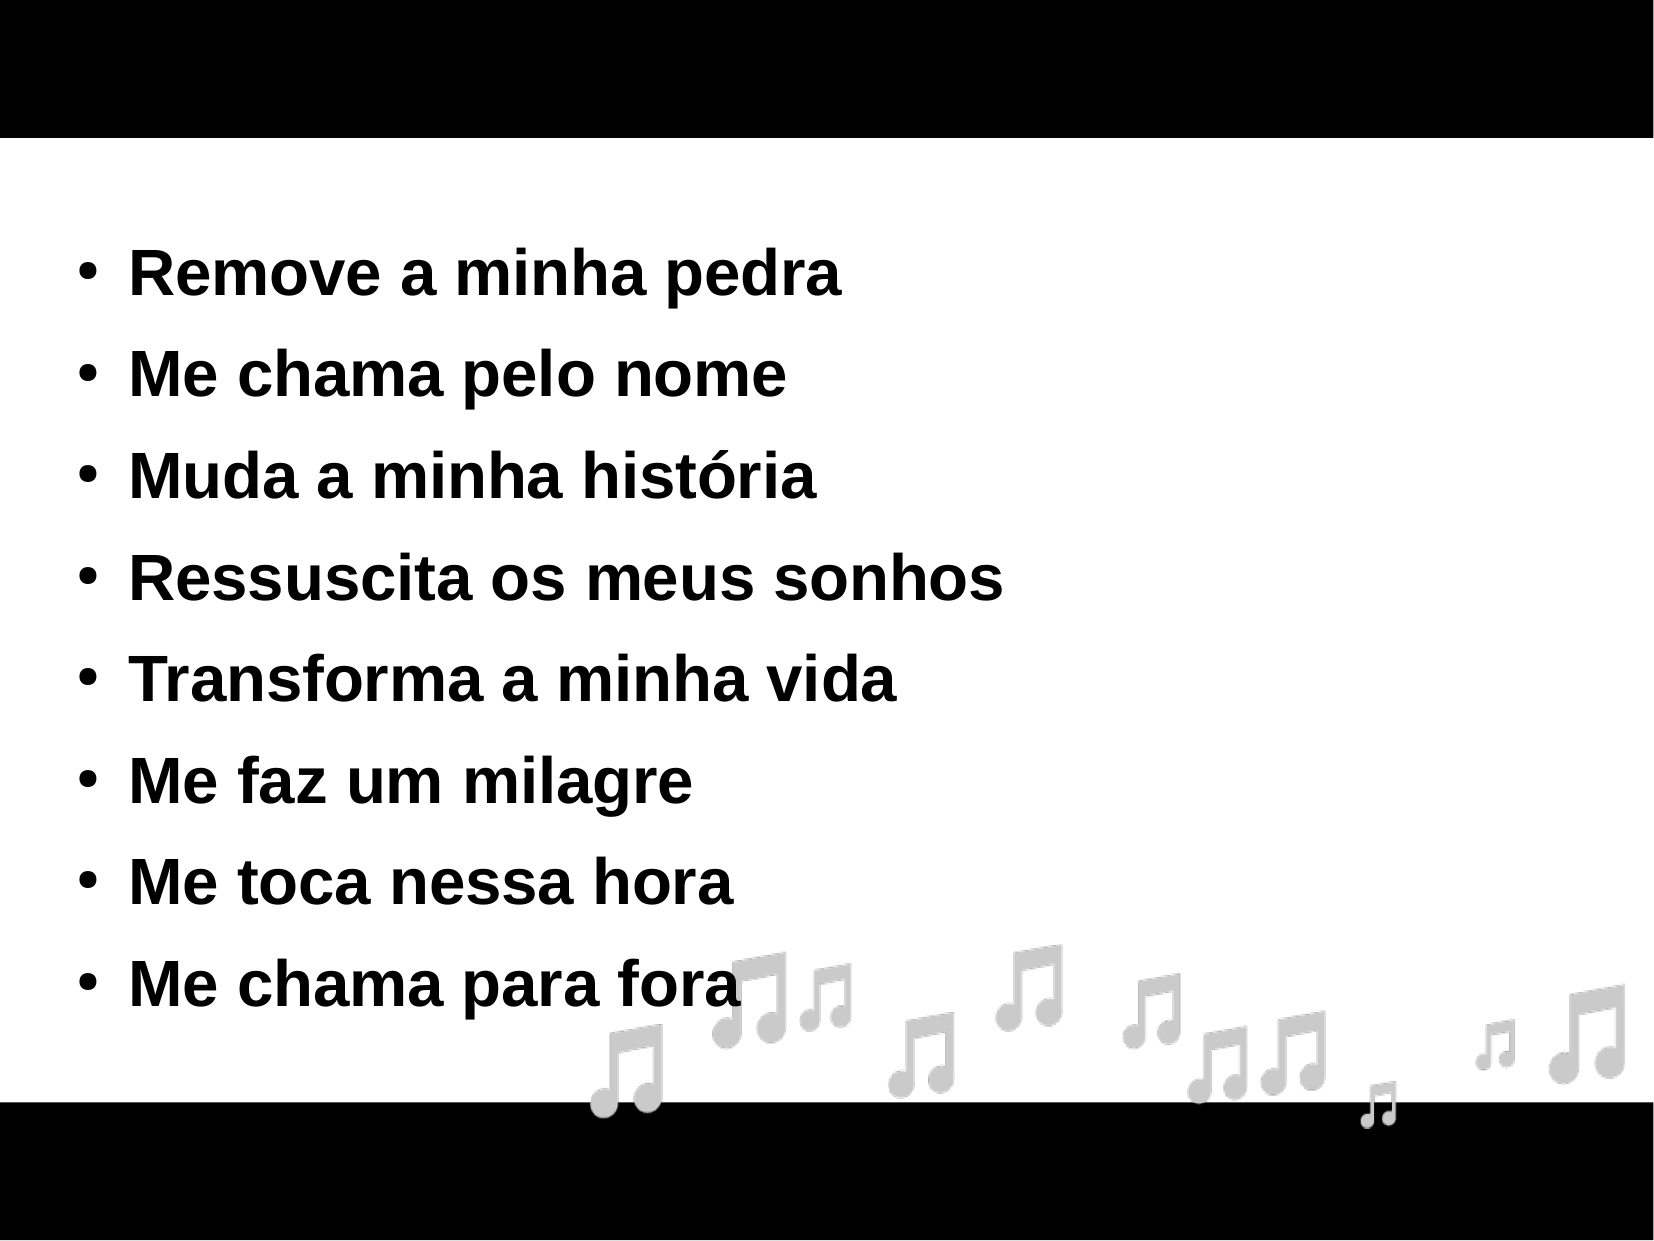

# Remove a minha pedra
Me chama pelo nome
Muda a minha história
Ressuscita os meus sonhos
Transforma a minha vida
Me faz um milagre
Me toca nessa hora
Me chama para fora